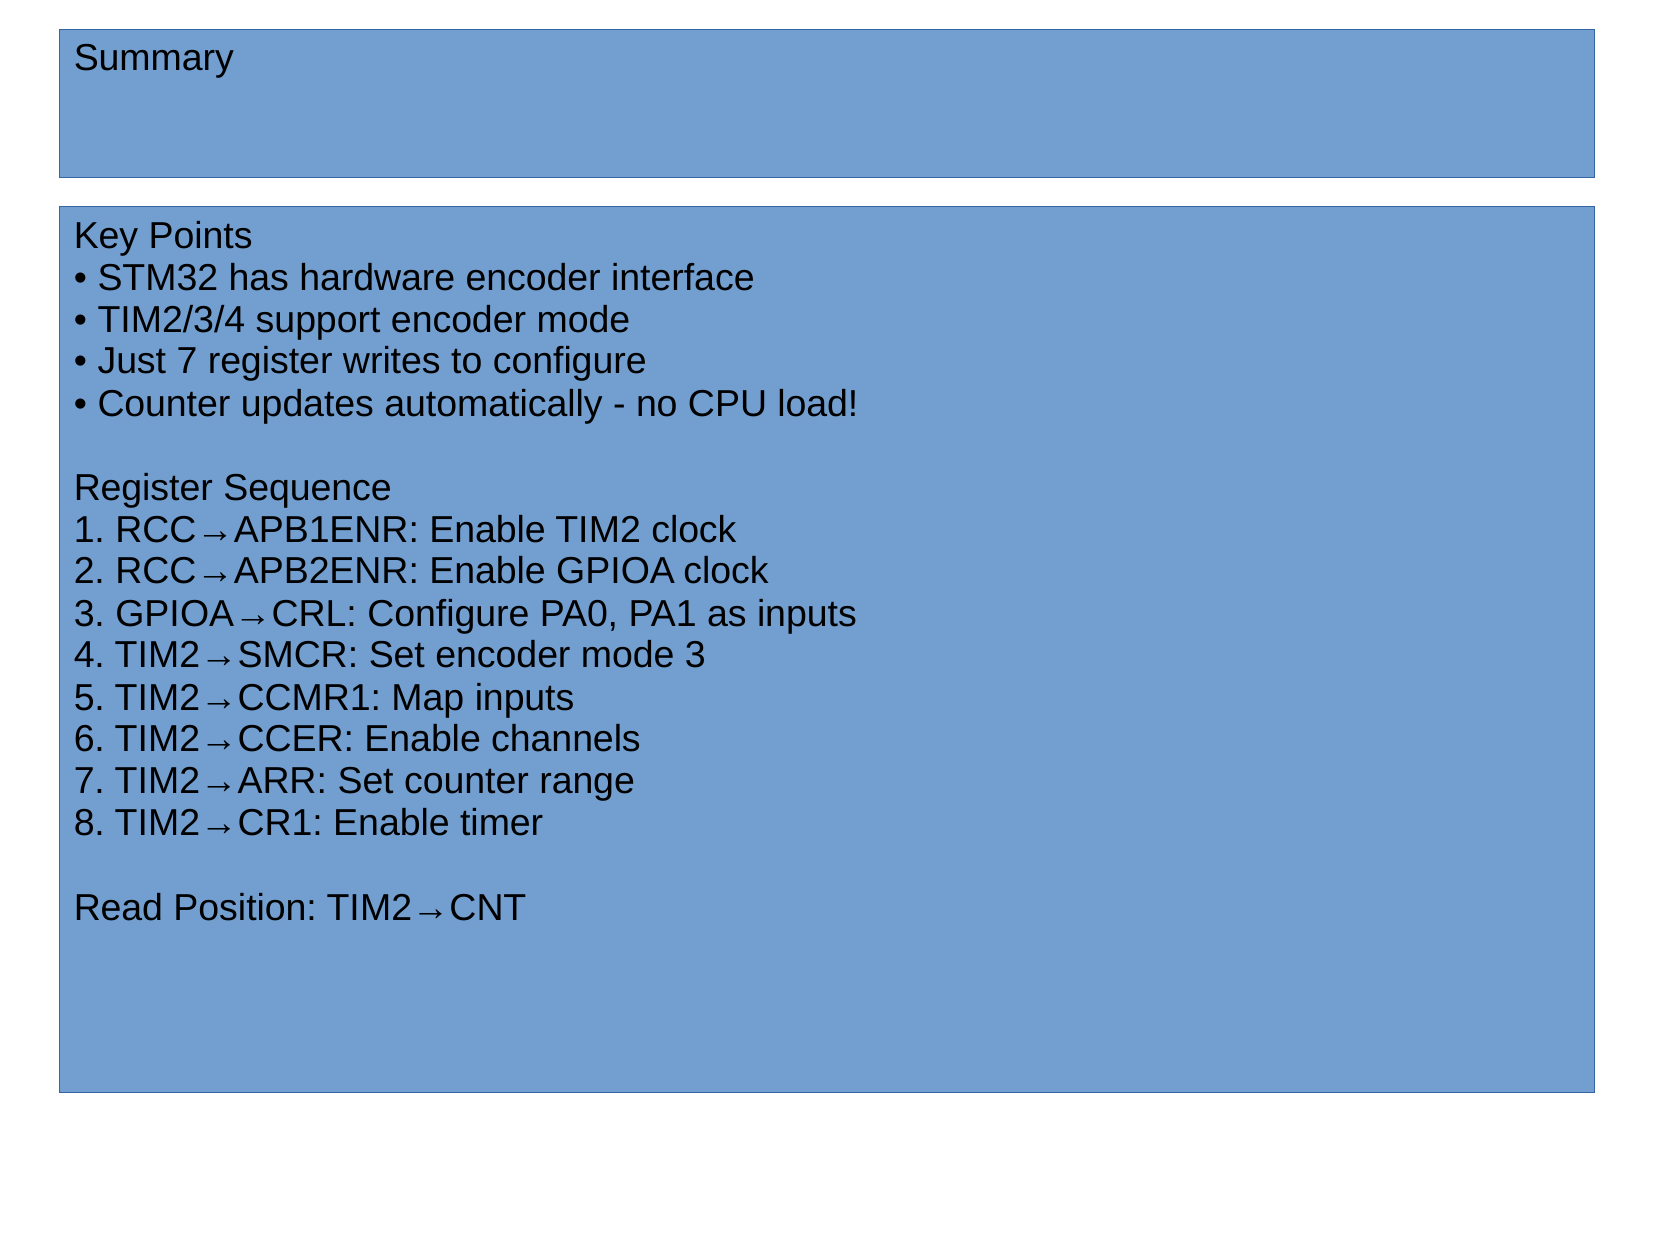

Summary
Key Points
• STM32 has hardware encoder interface
• TIM2/3/4 support encoder mode
• Just 7 register writes to configure
• Counter updates automatically - no CPU load!
Register Sequence
1. RCC→APB1ENR: Enable TIM2 clock
2. RCC→APB2ENR: Enable GPIOA clock
3. GPIOA→CRL: Configure PA0, PA1 as inputs
4. TIM2→SMCR: Set encoder mode 3
5. TIM2→CCMR1: Map inputs
6. TIM2→CCER: Enable channels
7. TIM2→ARR: Set counter range
8. TIM2→CR1: Enable timer
Read Position: TIM2→CNT